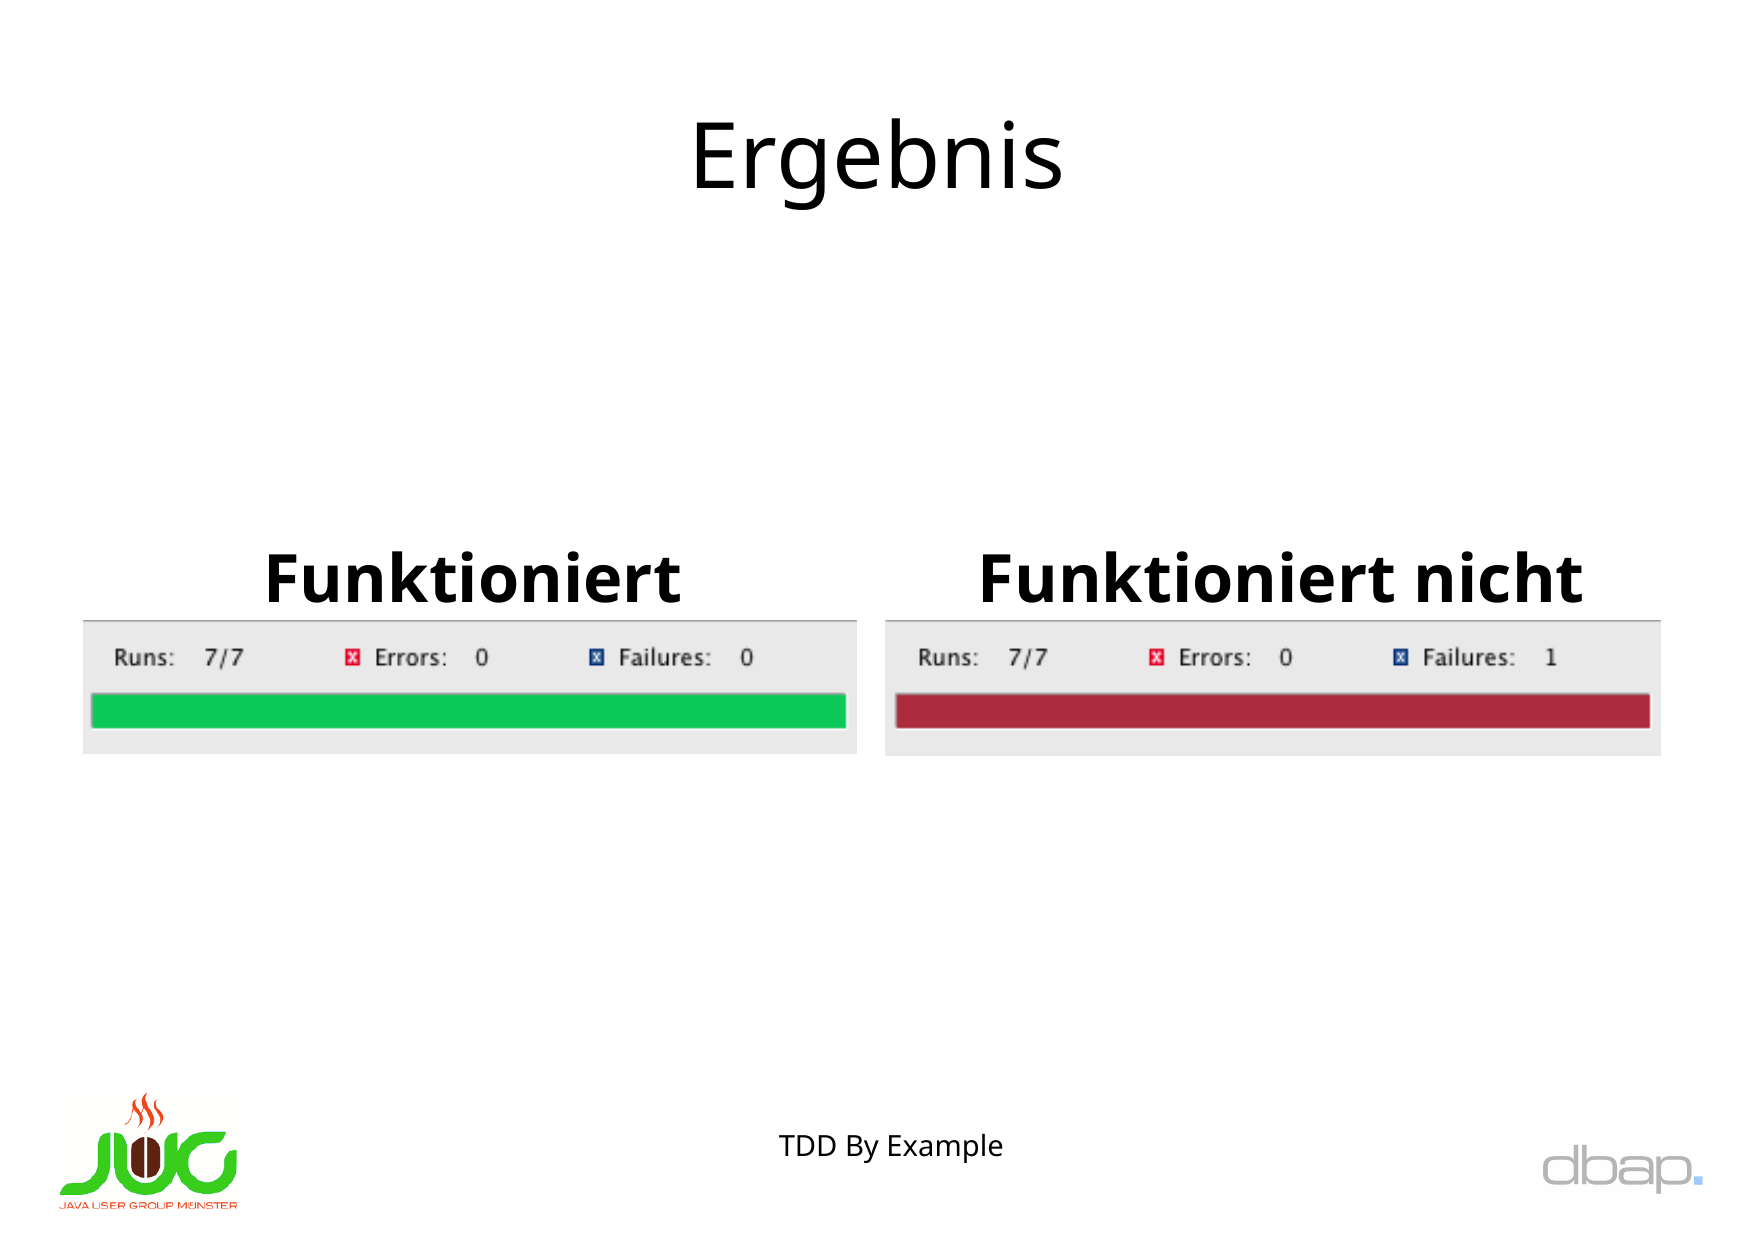

# Ergebnis
Funktioniert
Funktioniert nicht
TDD By Example